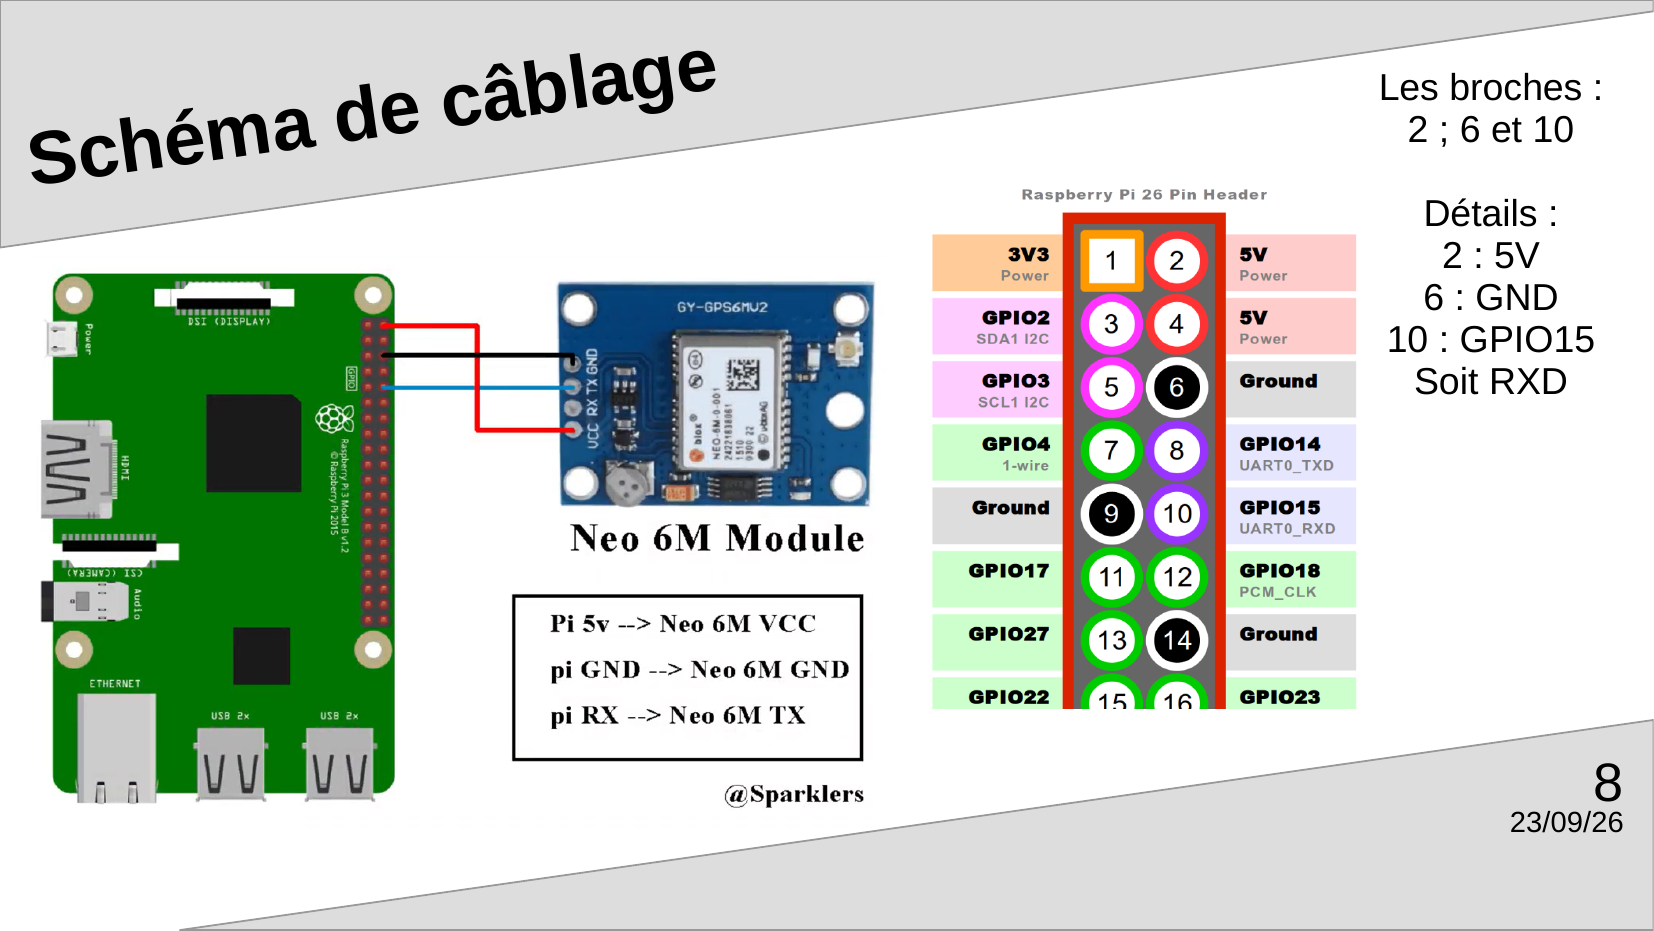

# Schéma de câblage
Les broches :
2 ; 6 et 10
Détails :
2 : 5V
6 : GND
10 : GPIO15
Soit RXD
8